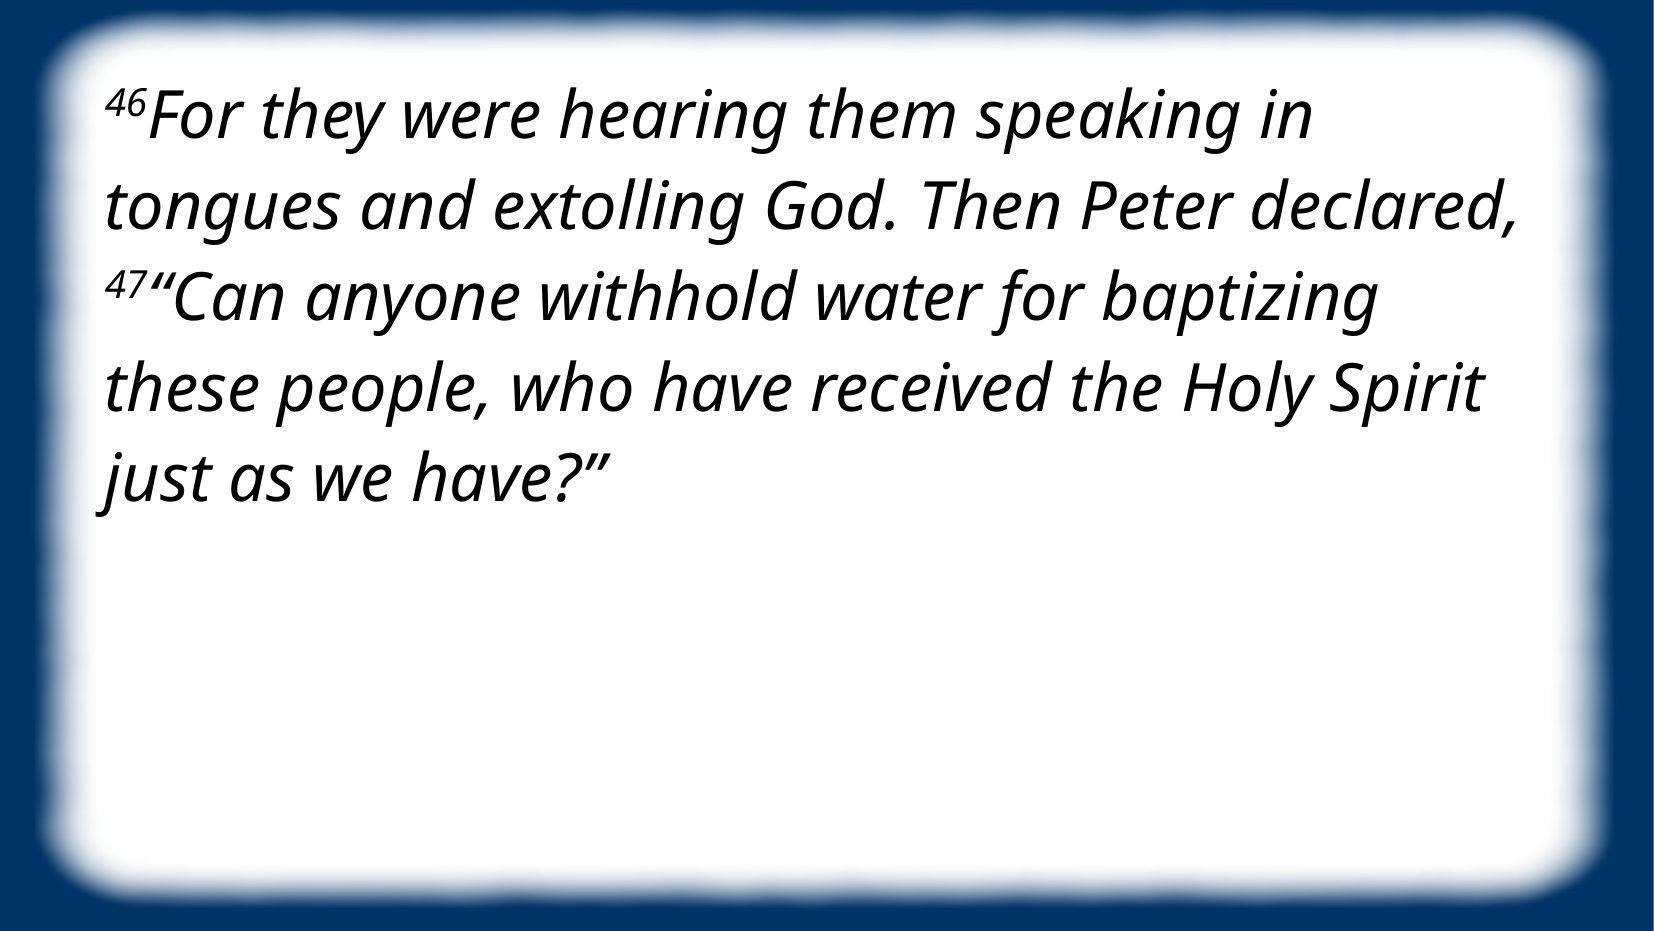

46For they were hearing them speaking in tongues and extolling God. Then Peter declared, 47“Can anyone withhold water for baptizing these people, who have received the Holy Spirit just as we have?”